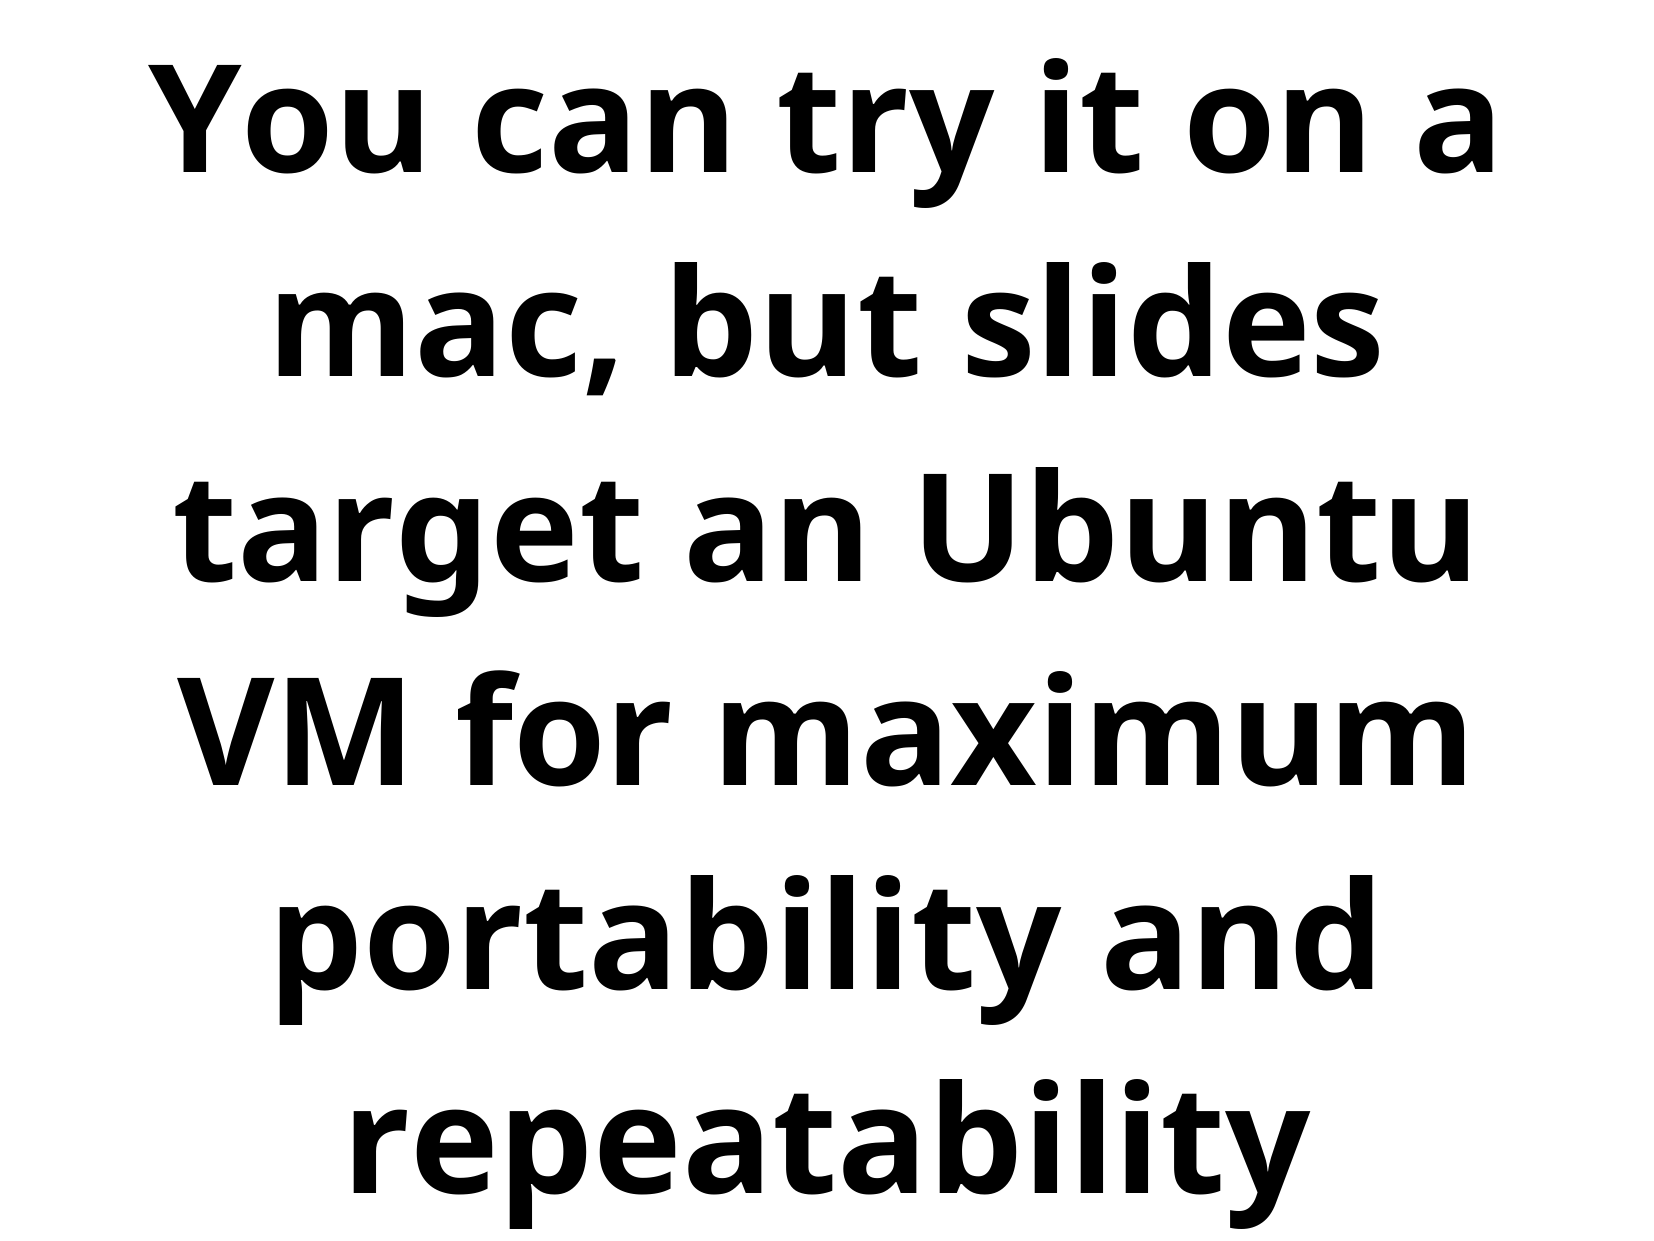

# You can try it on a mac, but slides target an Ubuntu VM for maximum portability and repeatability